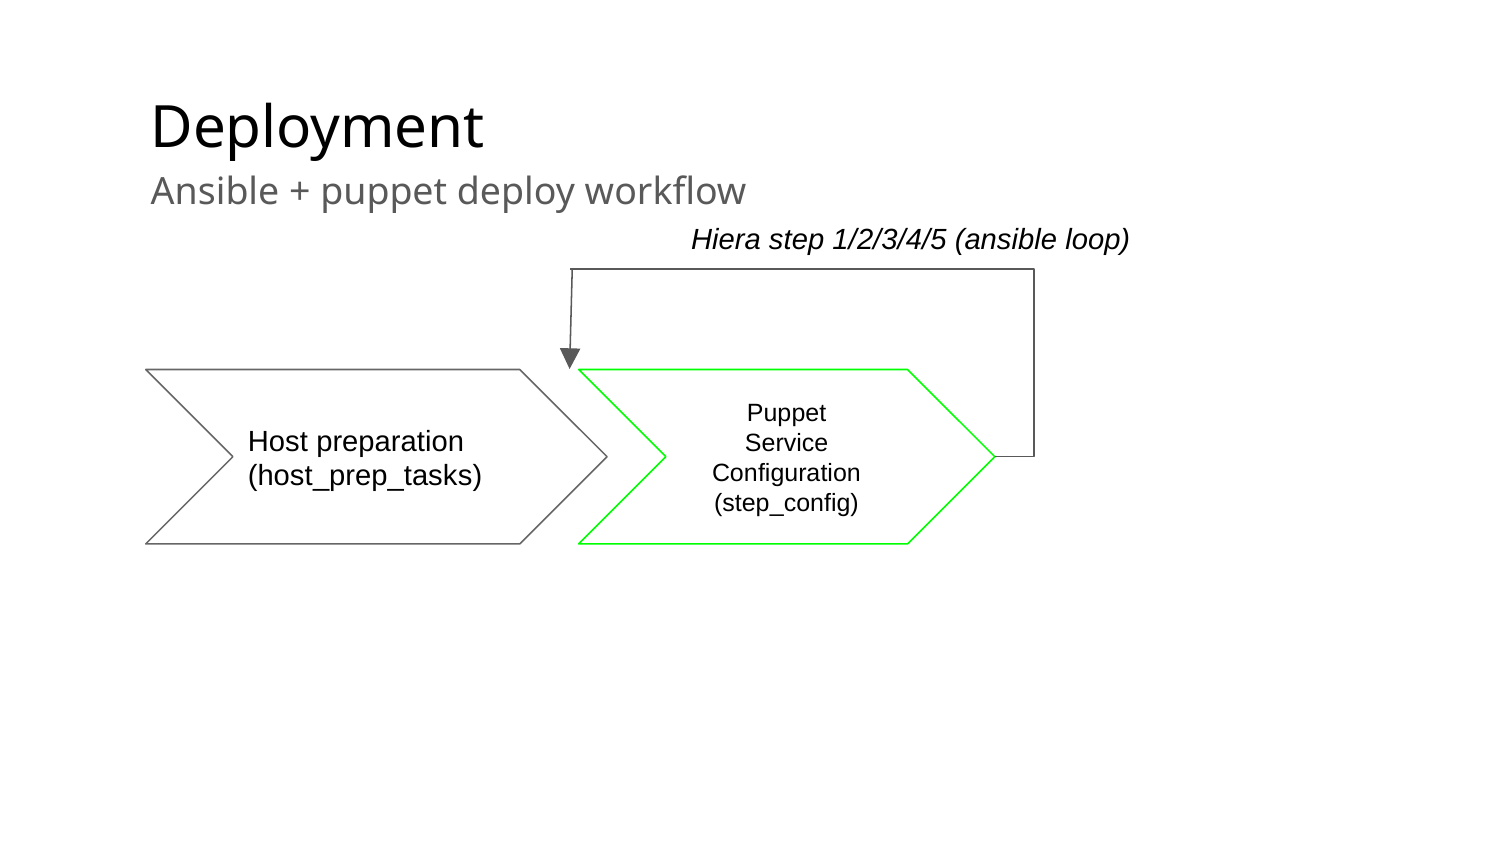

# Deployment
Ansible + puppet deploy workflow
Hiera step 1/2/3/4/5 (ansible loop)
Host preparation
(host_prep_tasks)
Puppet
Service Configuration
(step_config)